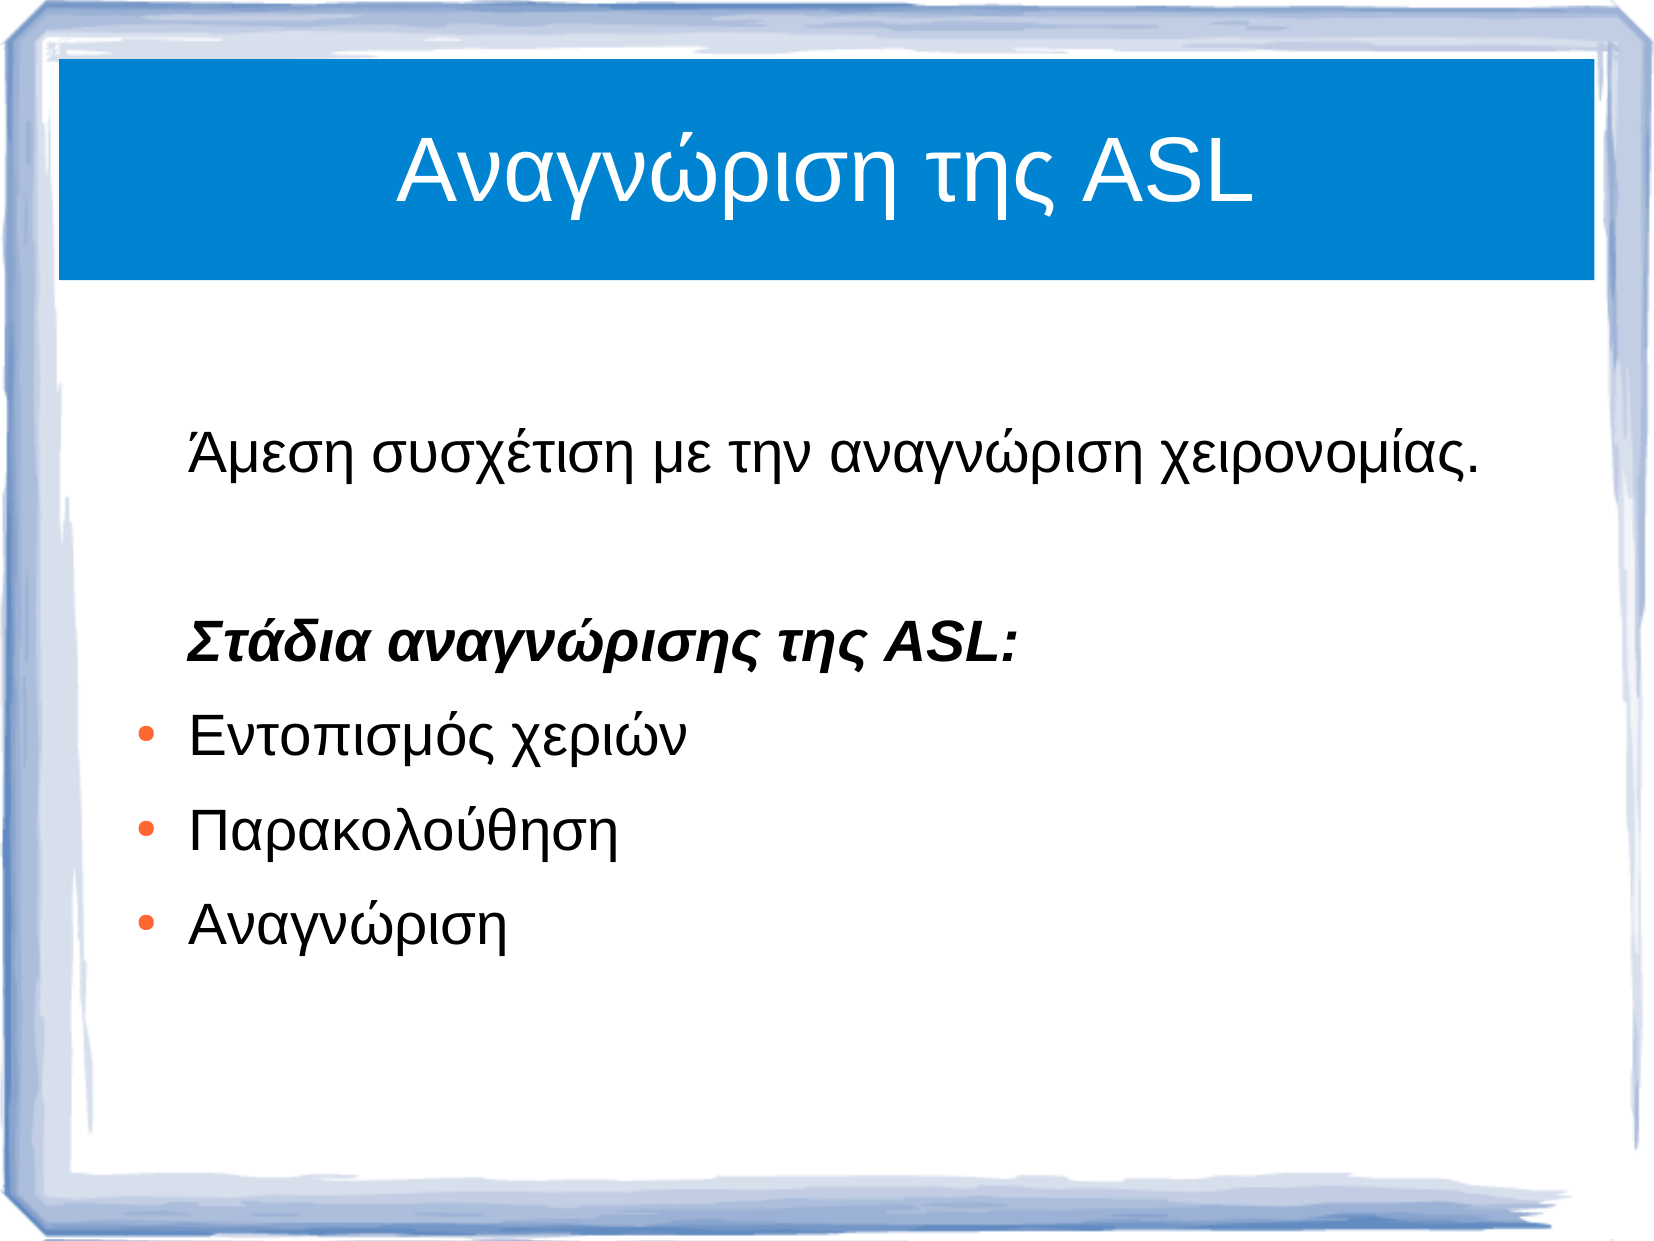

# Aναγνώριση της ASL
Άμεση συσχέτιση με την αναγνώριση χειρονομίας.
Στάδια αναγνώρισης της ASL:
Εντοπισμός χεριών
Παρακολούθηση
Αναγνώριση